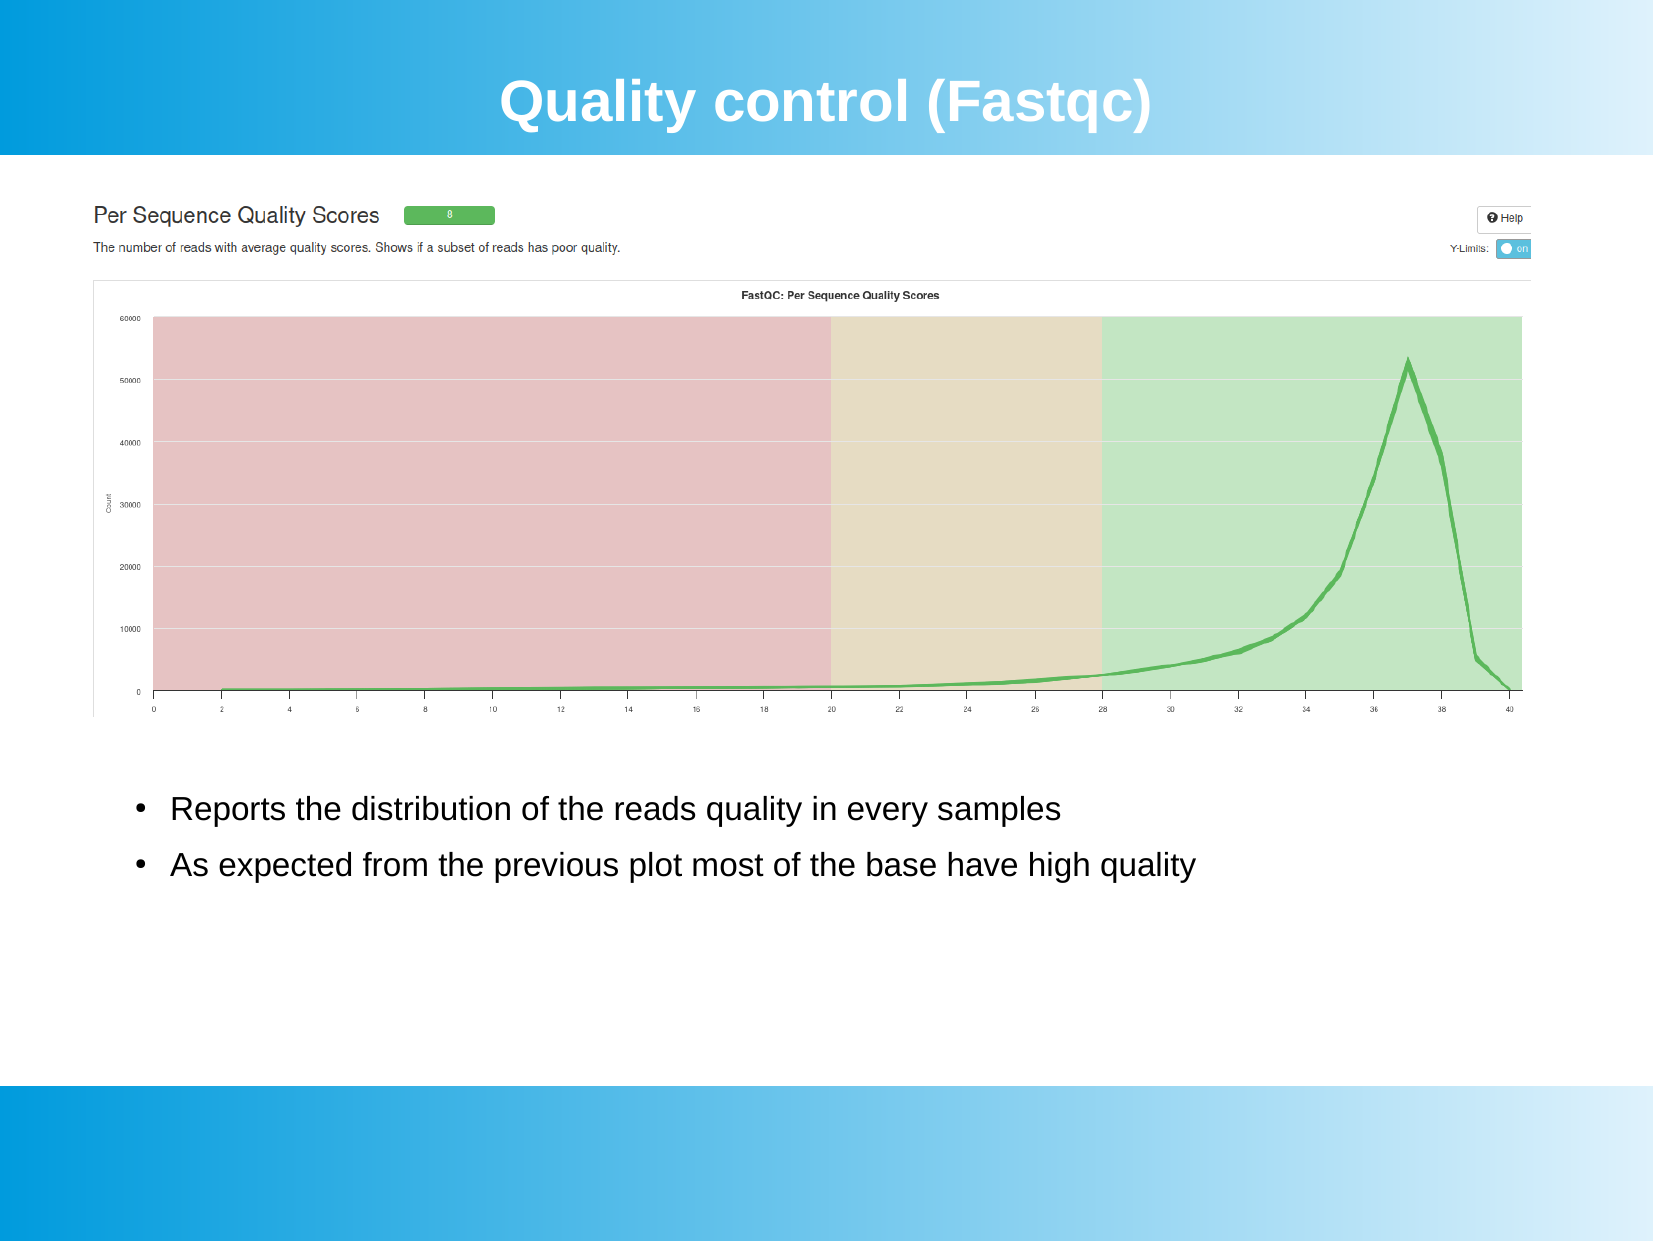

# Quality control (Fastqc)
Reports the distribution of the reads quality in every samples
As expected from the previous plot most of the base have high quality